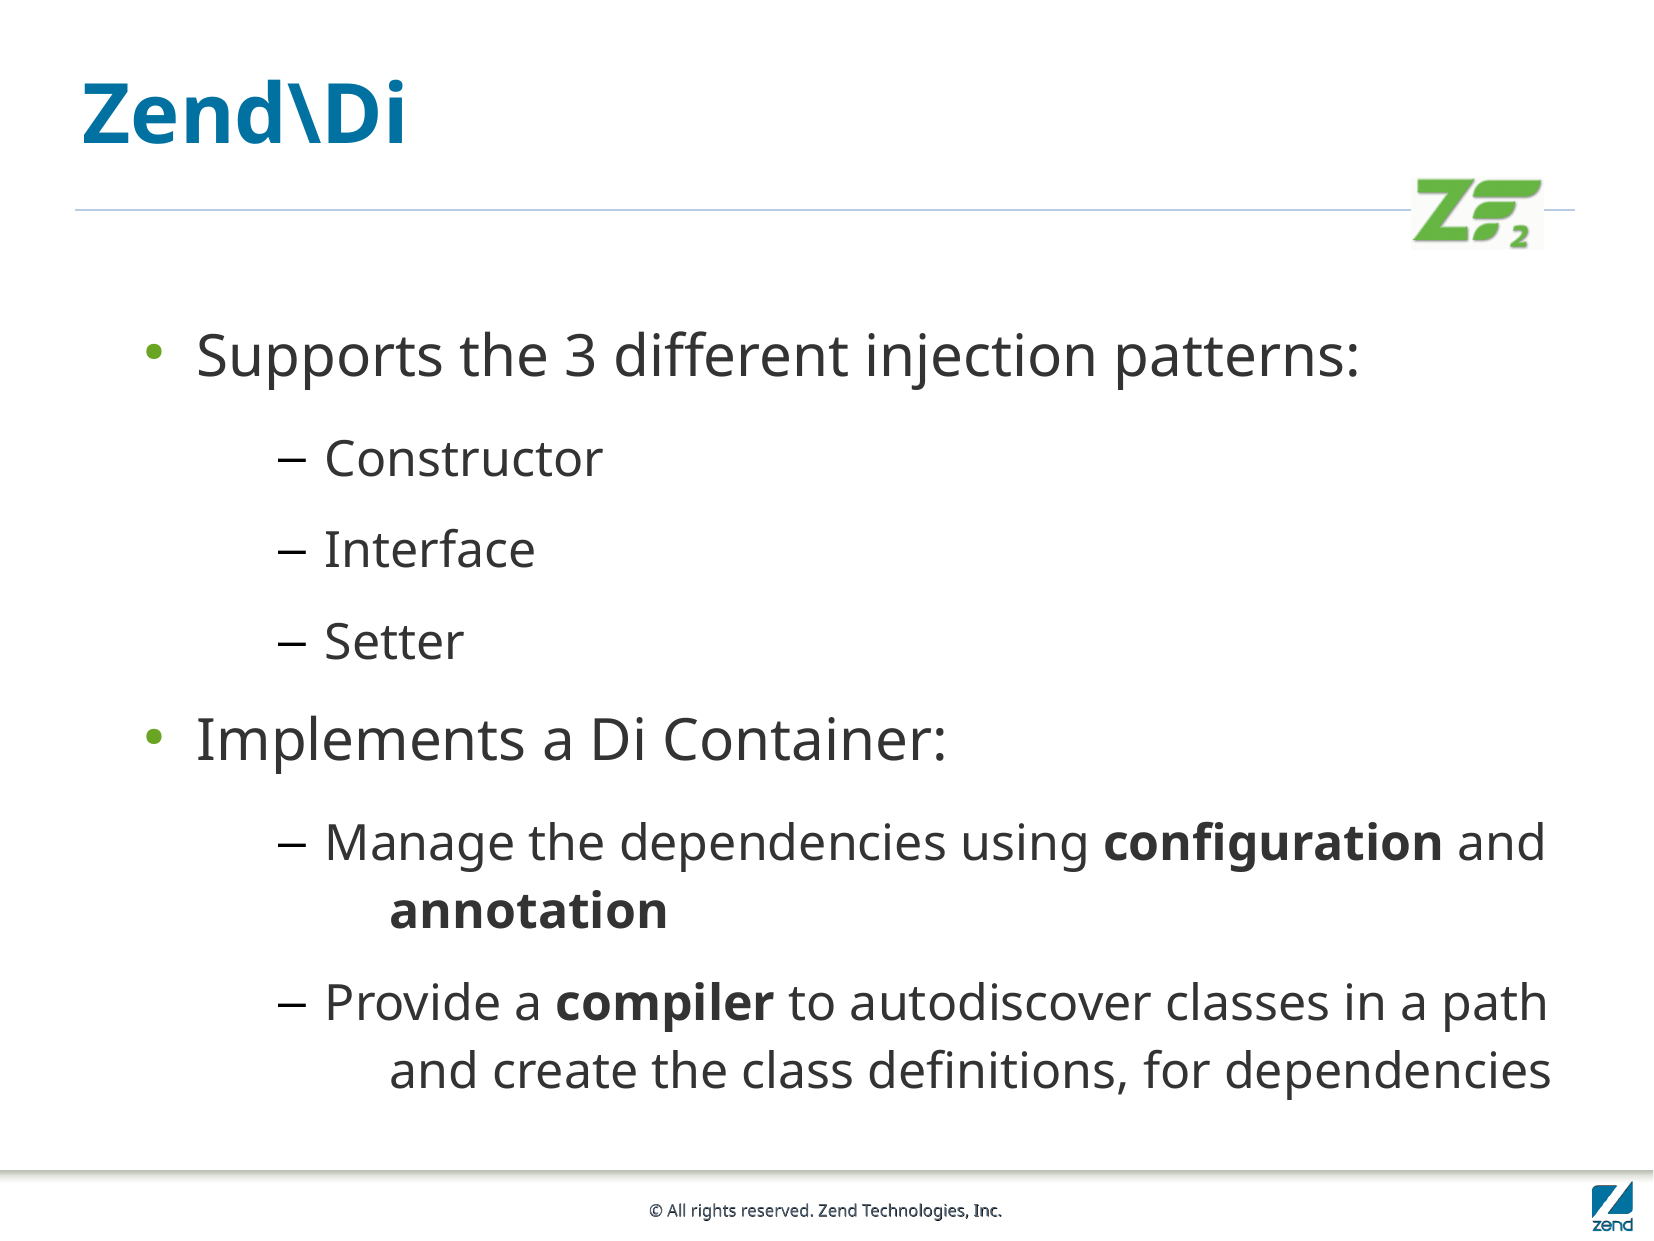

# Zend\Di
Supports the 3 different injection patterns:
Constructor
Interface
Setter
Implements a Di Container:
Manage the dependencies using configuration and annotation
Provide a compiler to autodiscover classes in a path and create the class definitions, for dependencies